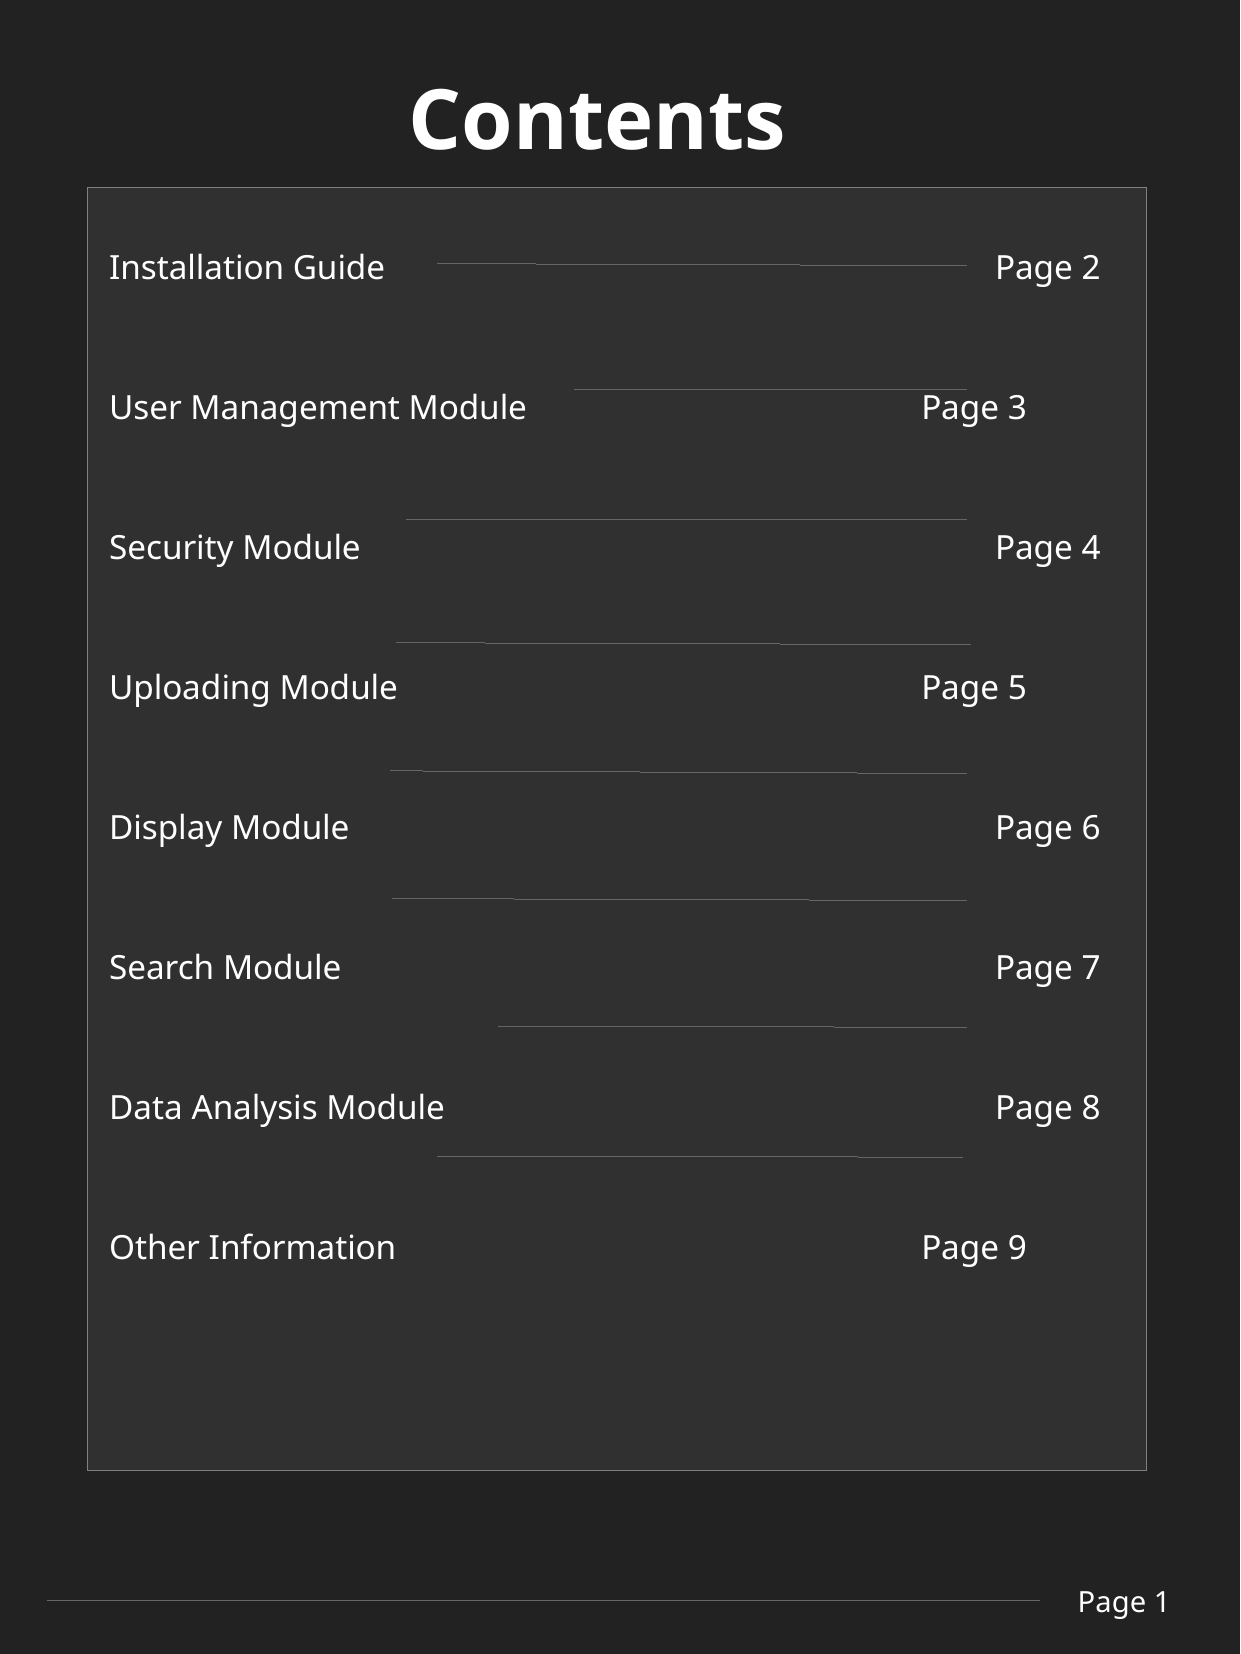

Contents
Installation Guide									Page 2
User Management Module 						Page 3
Security Module									Page 4
Uploading Module								Page 5
Display Module 									Page 6
Search Module 									Page 7
Data Analysis Module								Page 8
Other Information								Page 9
Page 1